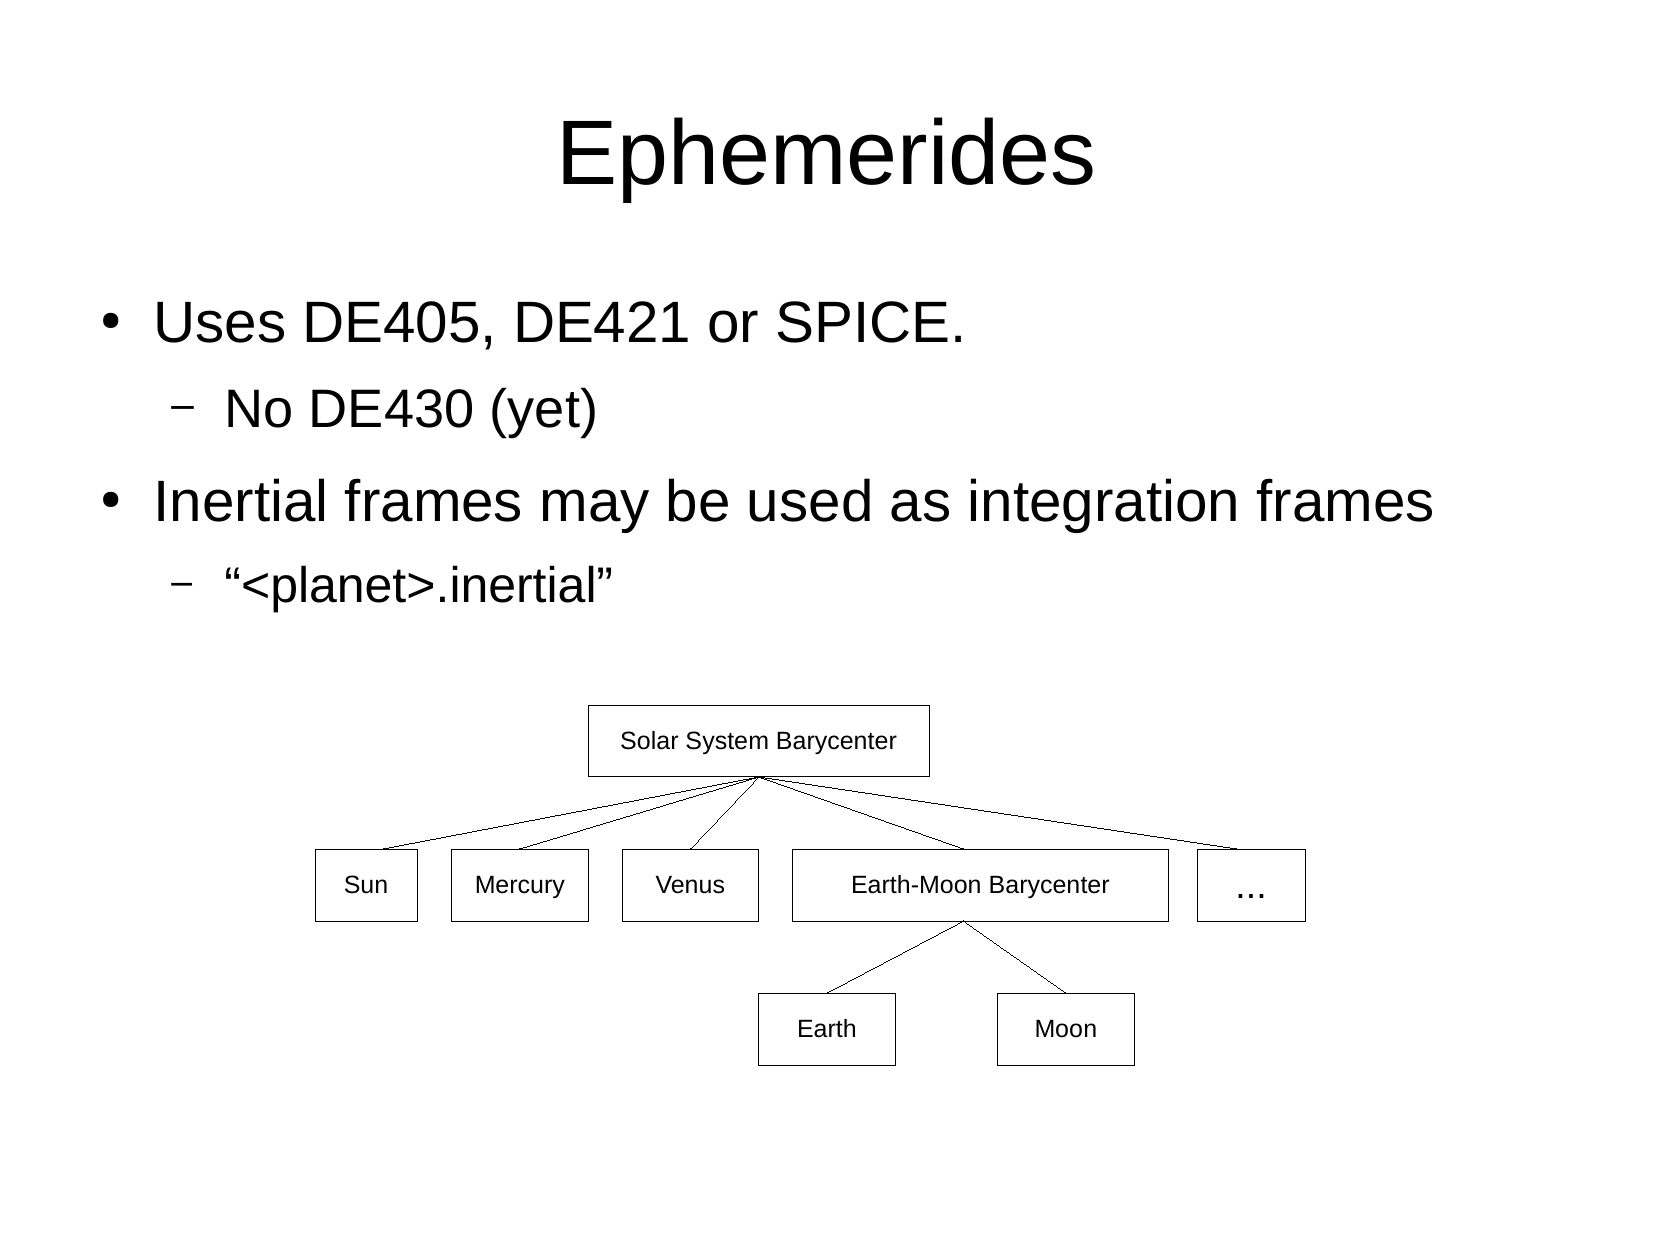

# Ephemerides
Uses DE405, DE421 or SPICE.
No DE430 (yet)
Inertial frames may be used as integration frames
“<planet>.inertial”
Solar System Barycenter
Sun
Mercury
Venus
Earth-Moon Barycenter
...
Earth
Moon